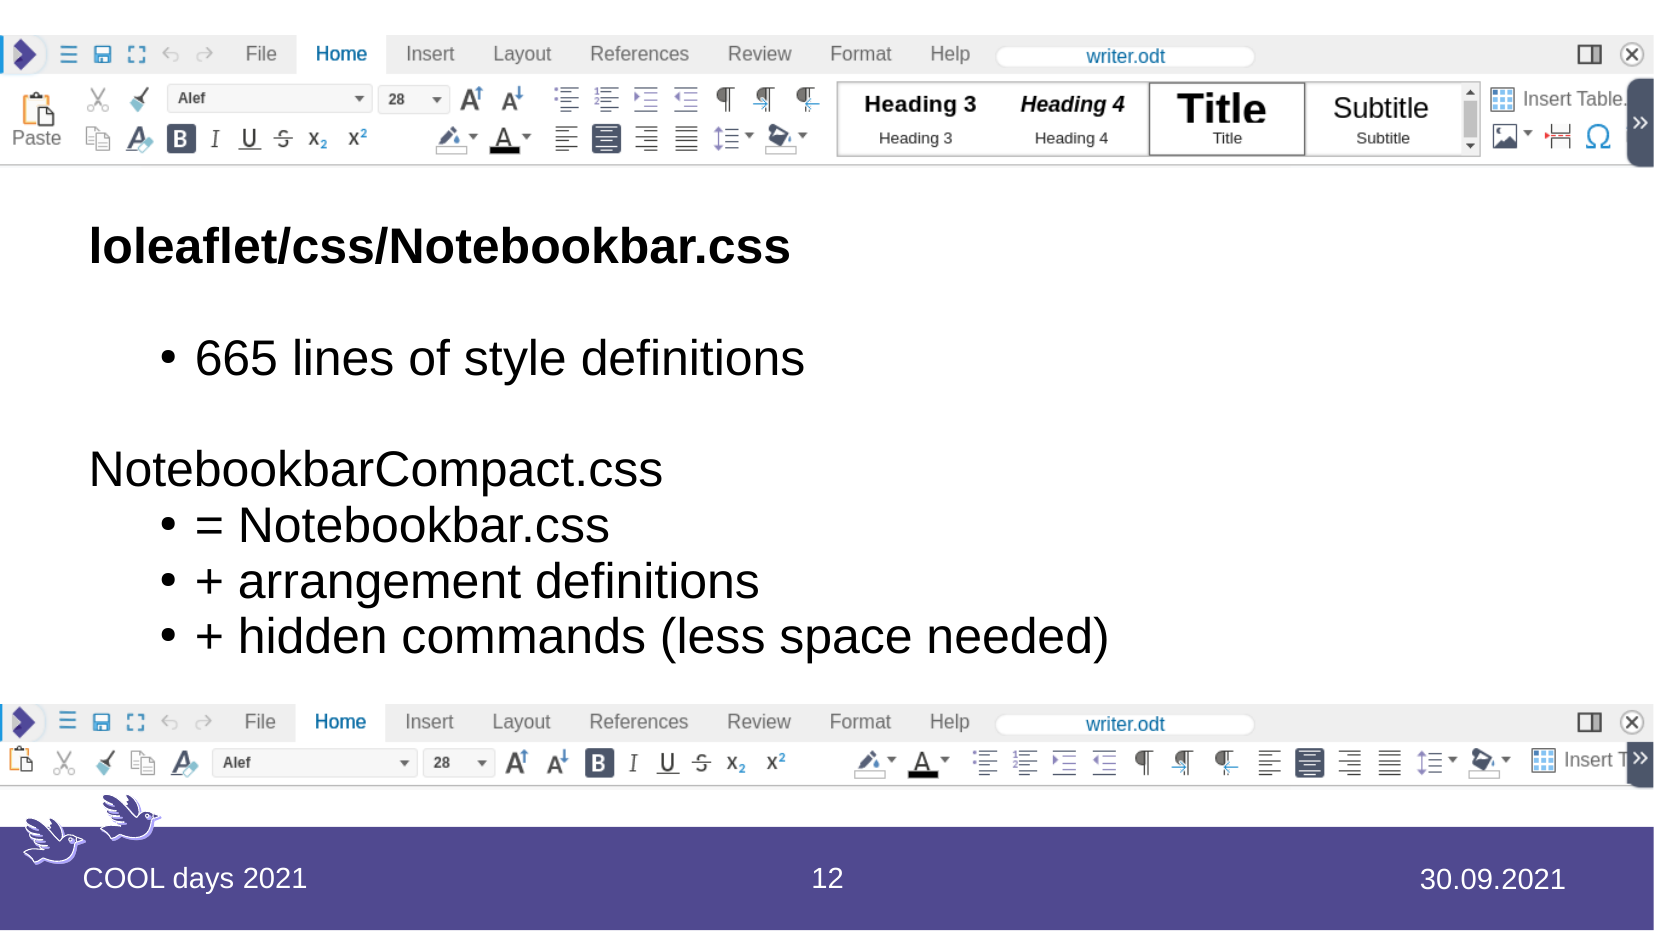

loleaflet/css/Notebookbar.css
665 lines of style definitions
NotebookbarCompact.css
= Notebookbar.css
+ arrangement definitions
+ hidden commands (less space needed)